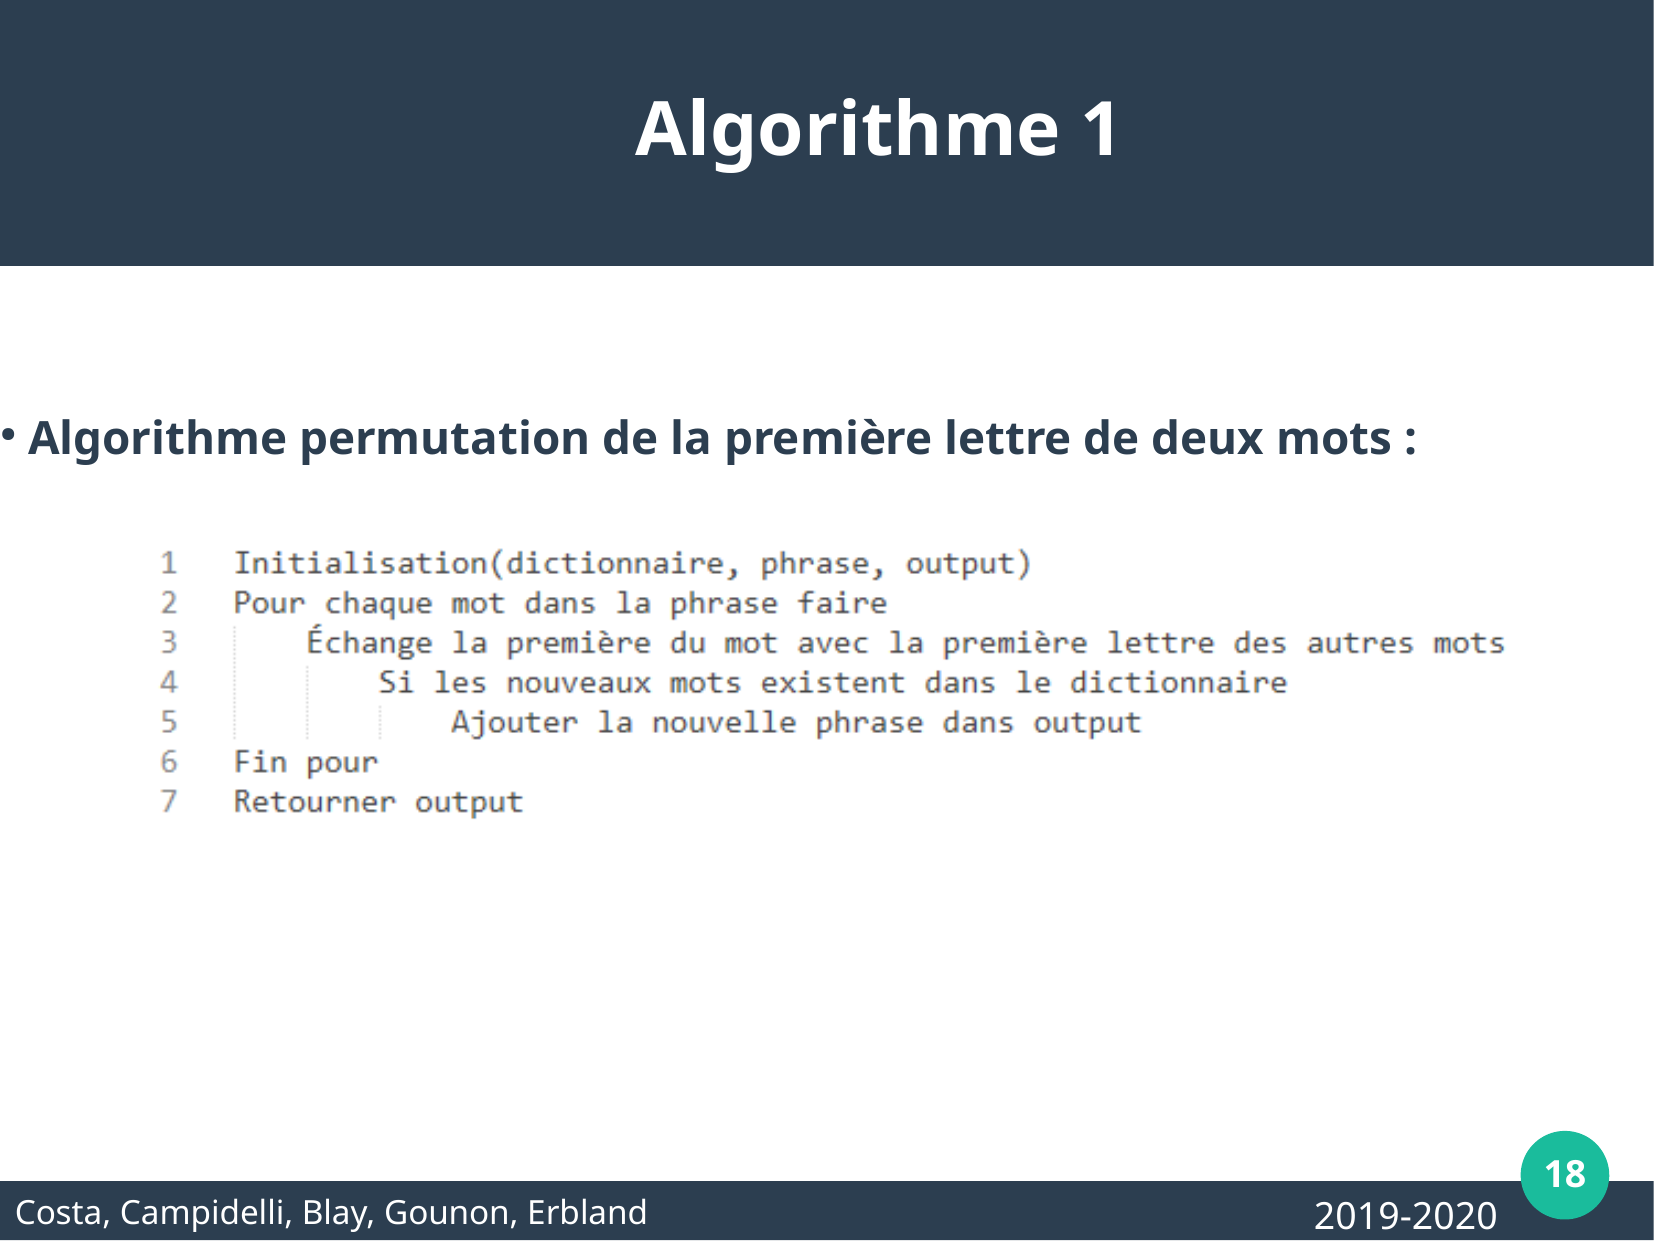

# Algorithme 1
 Algorithme permutation de la première lettre de deux mots :
Costa, Campidelli, Blay, Gounon, Erbland
2019-2020